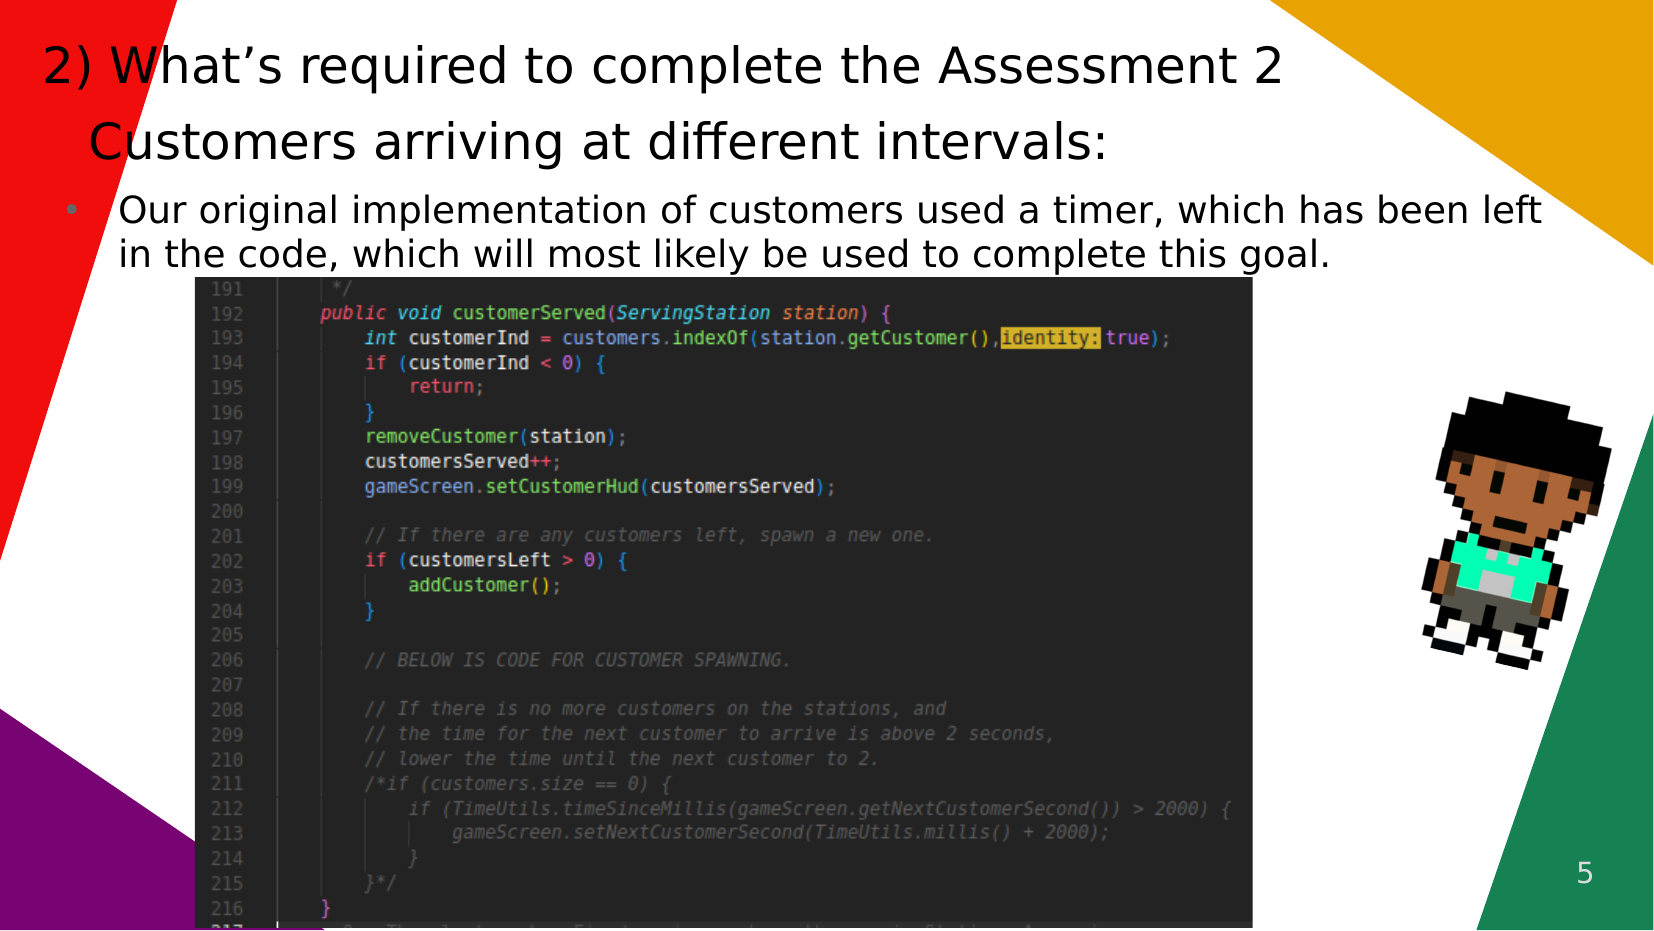

# 2) What’s required to complete the Assessment 2
Customers arriving at different intervals:
Our original implementation of customers used a timer, which has been left in the code, which will most likely be used to complete this goal.
5